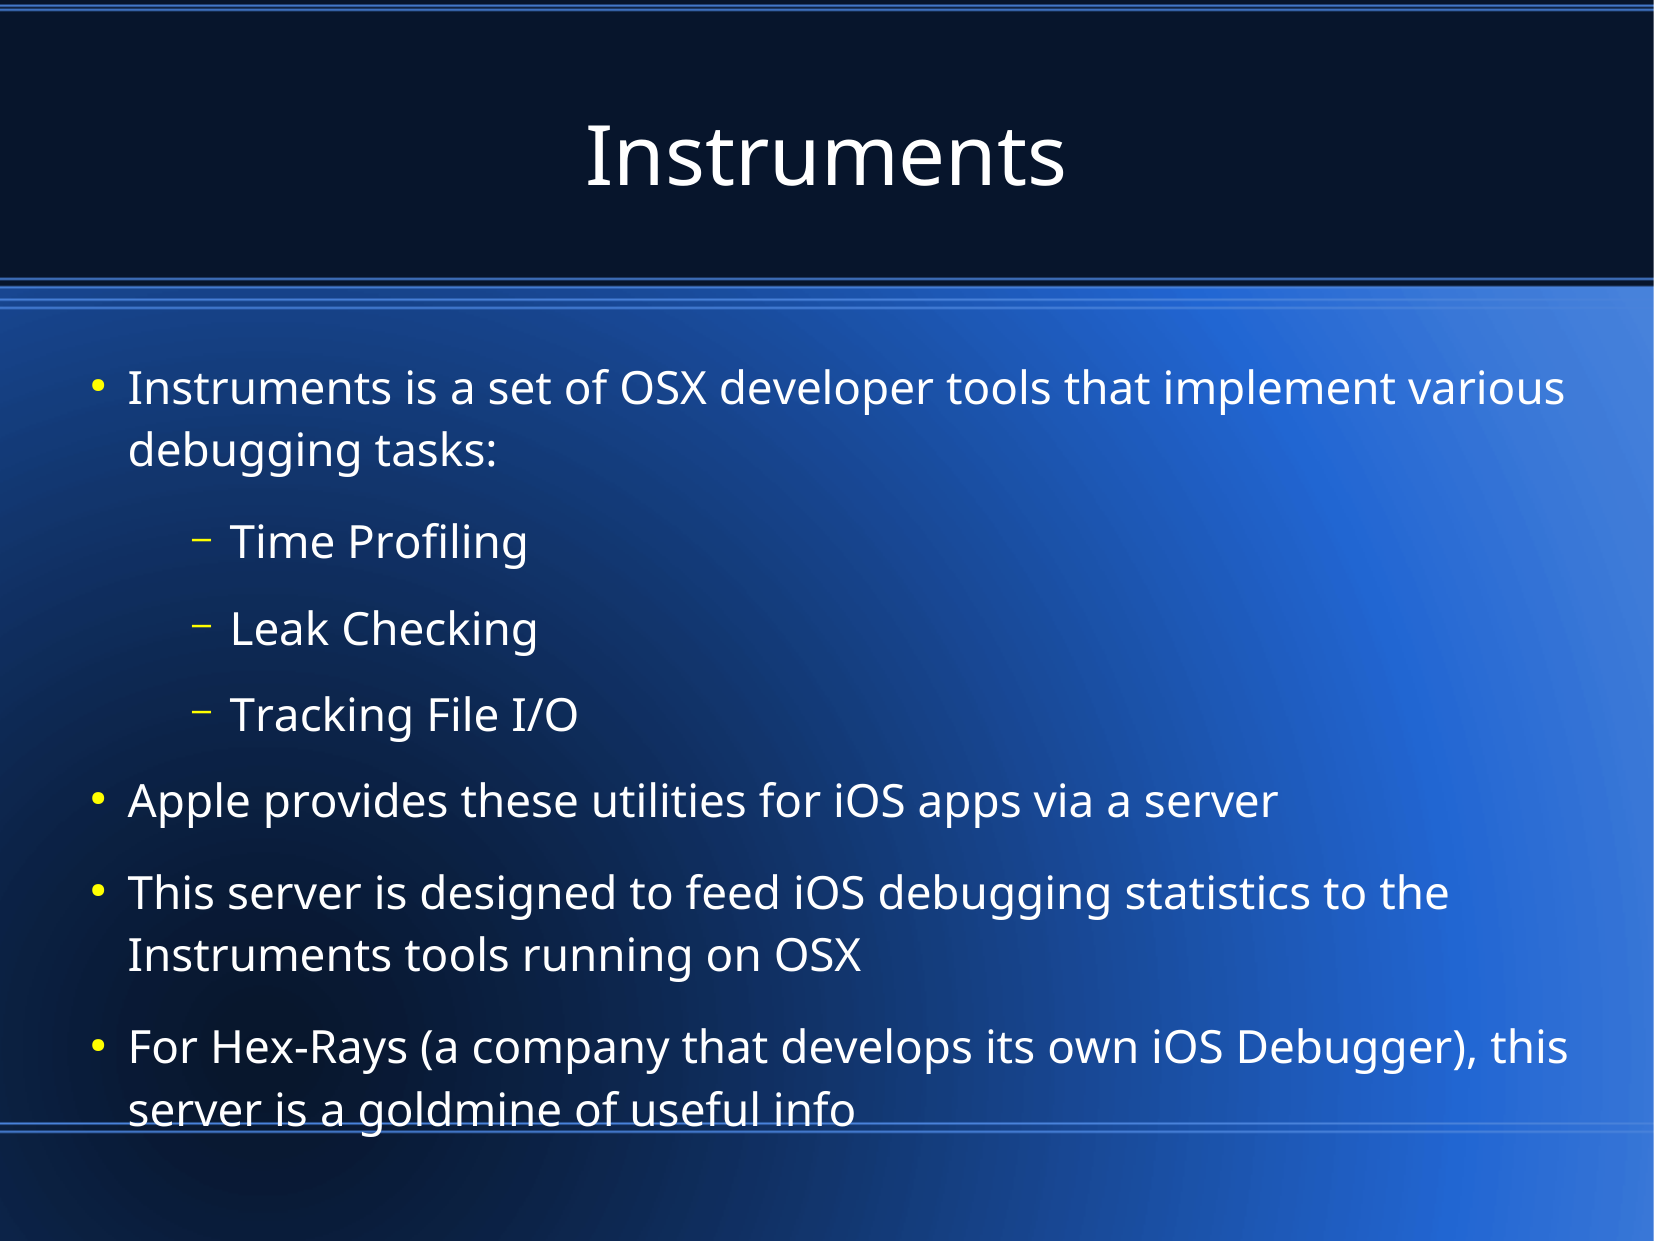

# Instruments
Instruments is a set of OSX developer tools that implement various debugging tasks:
Time Profiling
Leak Checking
Tracking File I/O
Apple provides these utilities for iOS apps via a server
This server is designed to feed iOS debugging statistics to the Instruments tools running on OSX
For Hex-Rays (a company that develops its own iOS Debugger), this server is a goldmine of useful info